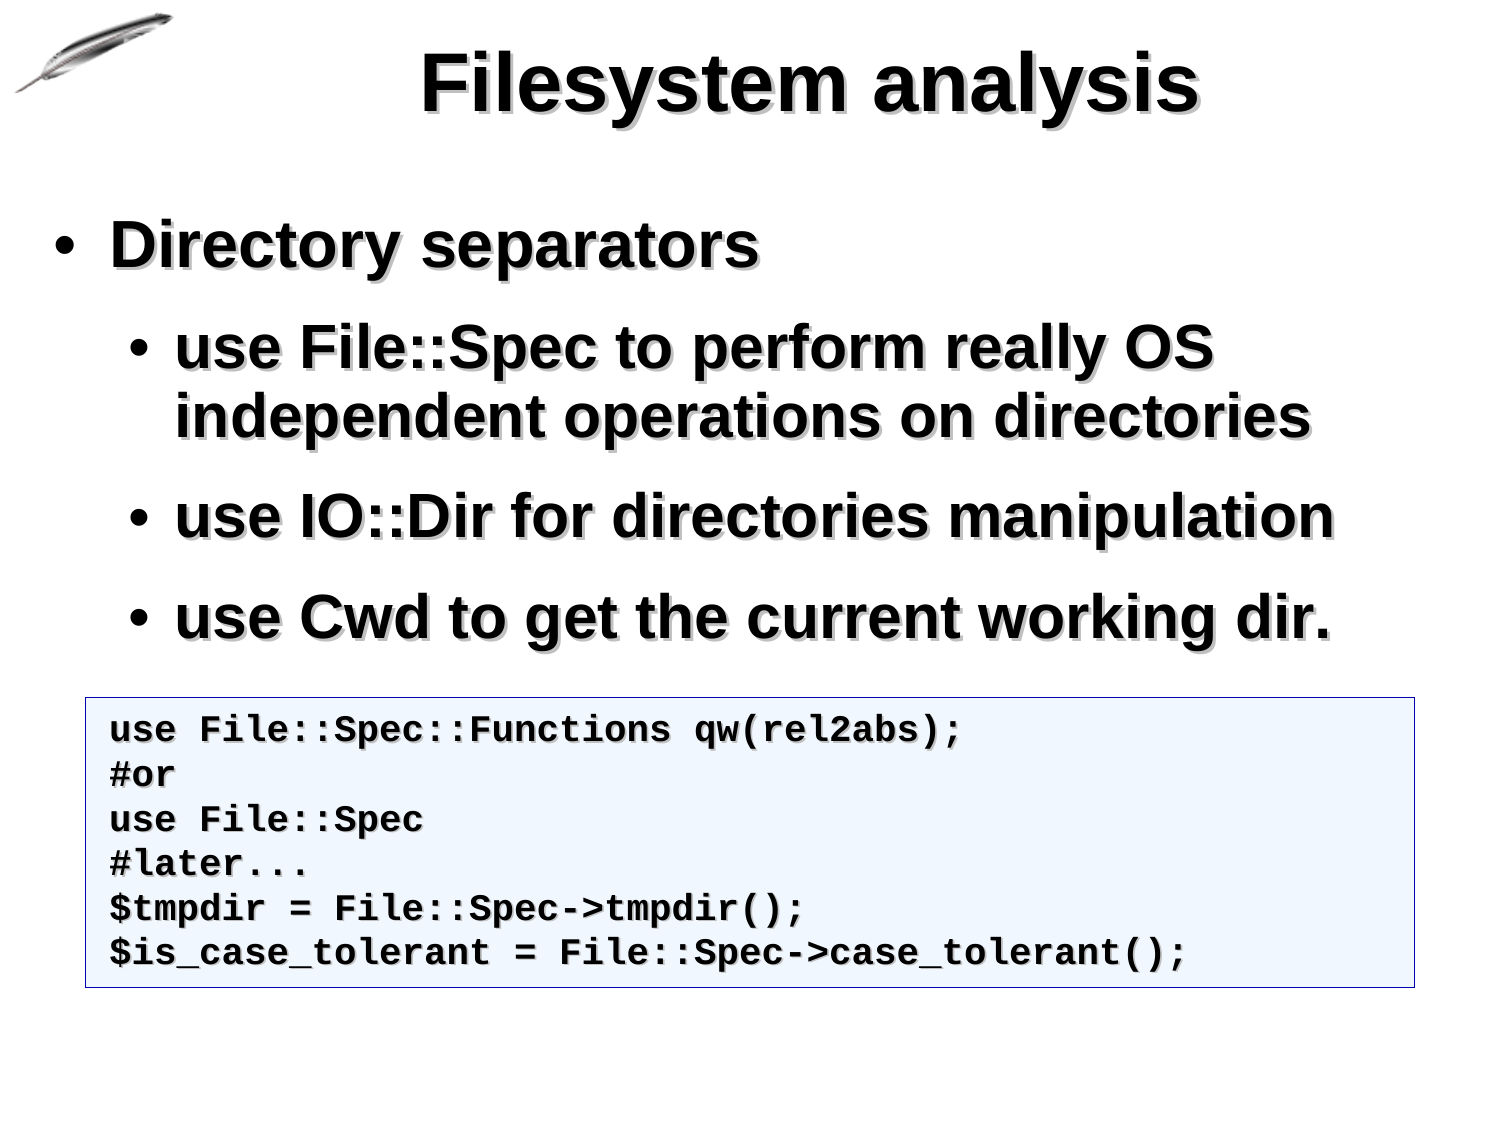

# Filesystem analysis
Directory separators
use File::Spec to perform really OS independent operations on directories
use IO::Dir for directories manipulation
use Cwd to get the current working dir.
use File::Spec::Functions qw(rel2abs);
#or
use File::Spec
#later...
$tmpdir = File::Spec->tmpdir();
$is_case_tolerant = File::Spec->case_tolerant();